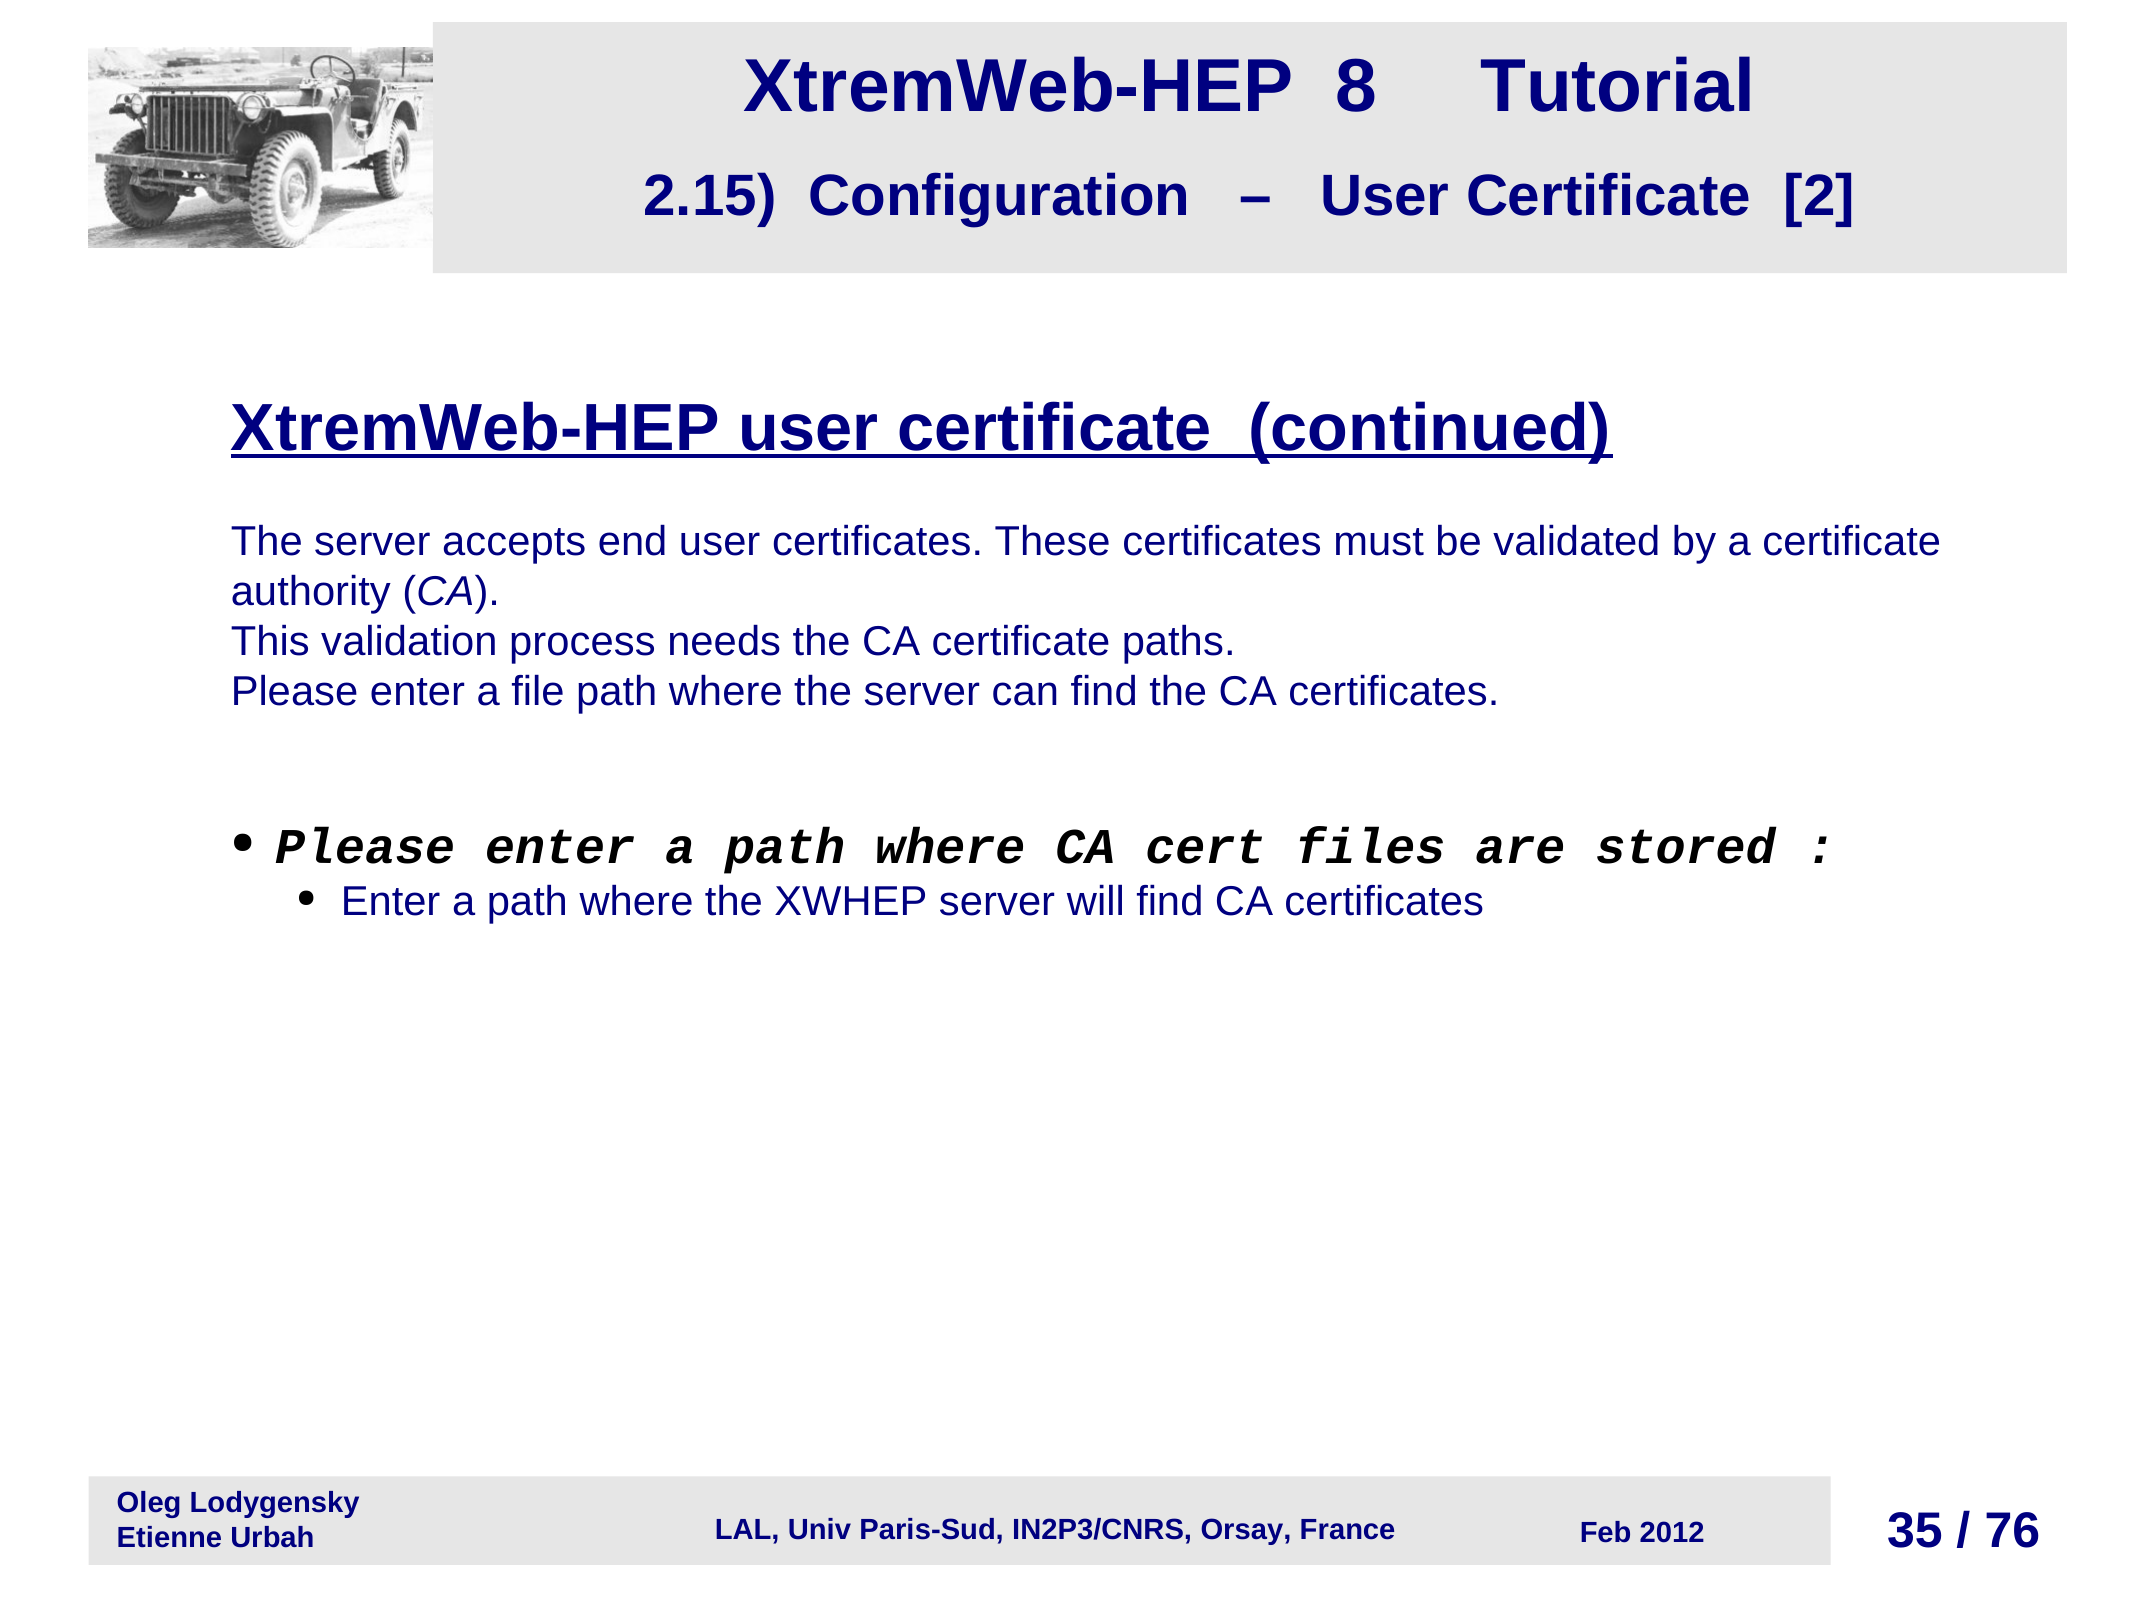

# 2.15) Configuration – User Certificate [2]
XtremWeb-HEP user certificate (continued)
The server accepts end user certificates. These certificates must be validated by a certificate authority (CA).
This validation process needs the CA certificate paths.
Please enter a file path where the server can find the CA certificates.
Please enter a path where CA cert files are stored :
Enter a path where the XWHEP server will find CA certificates
35